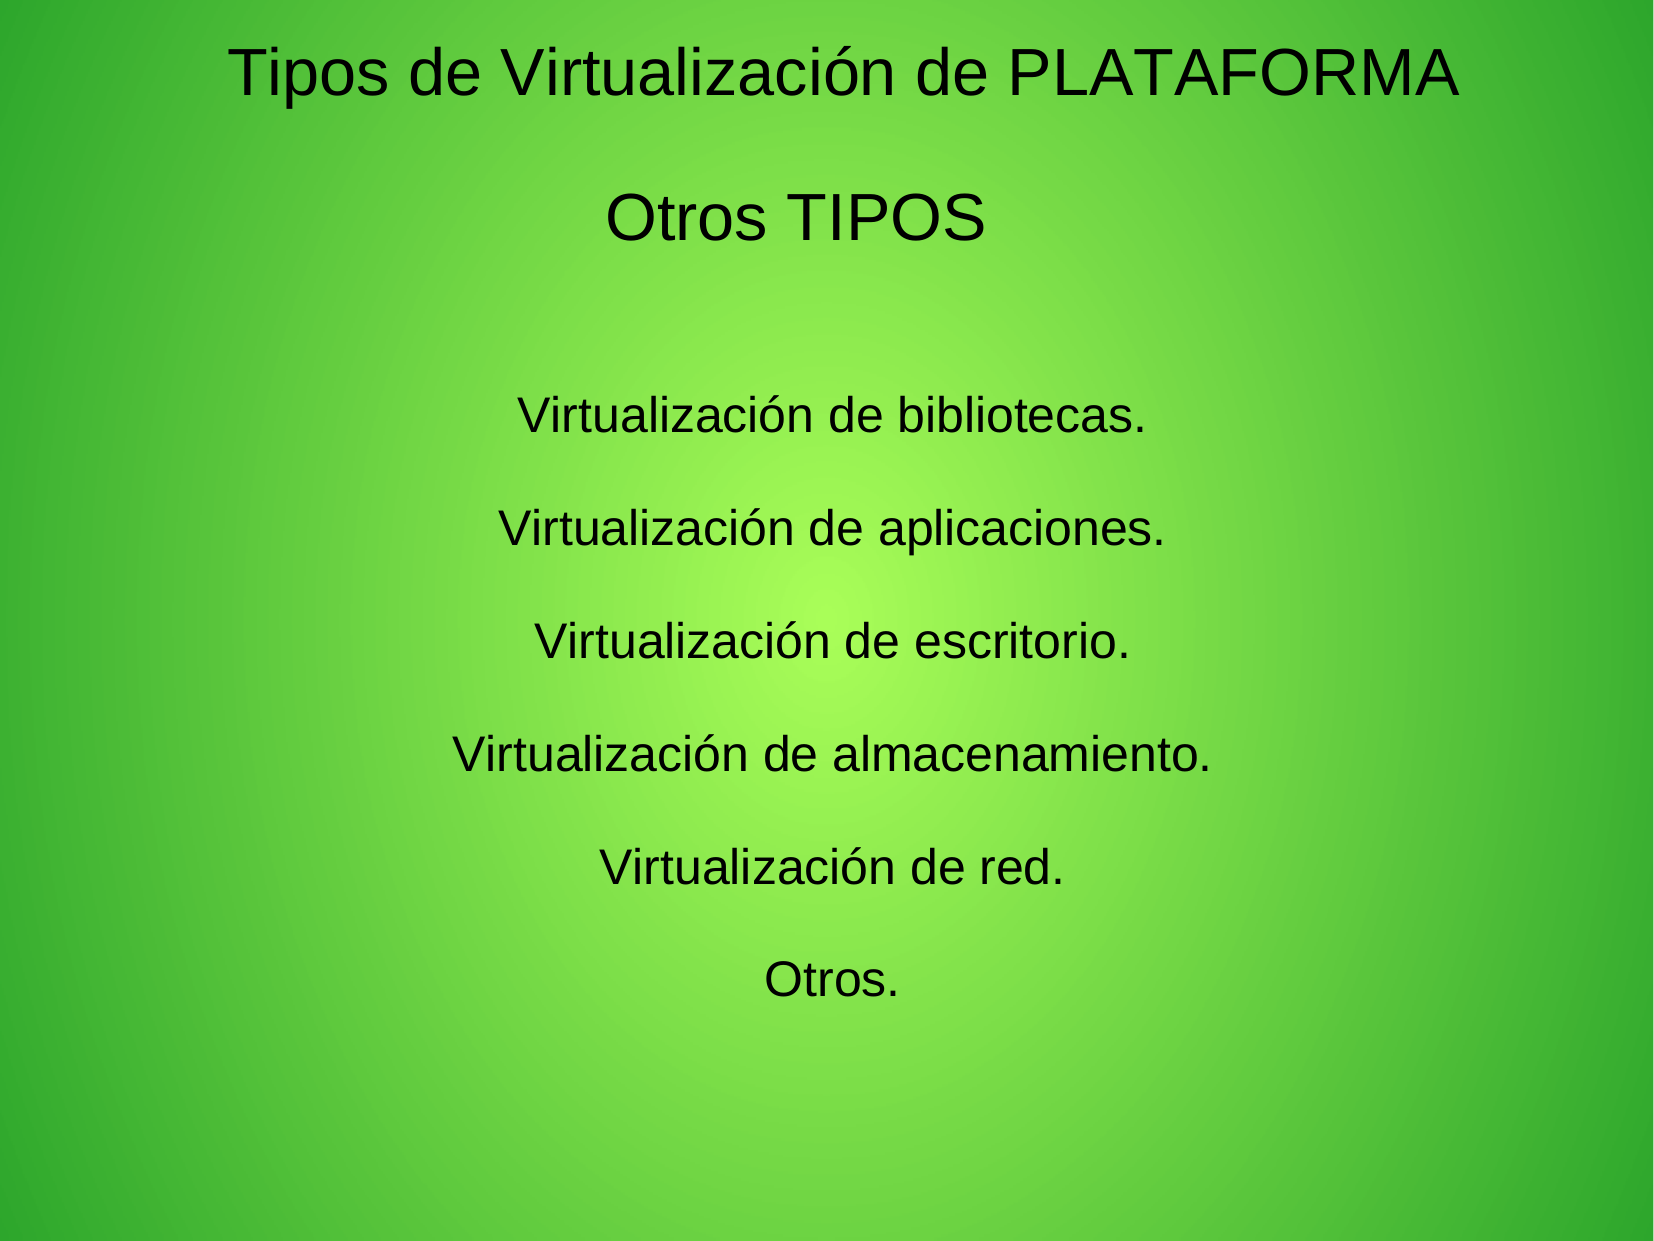

Tipos de Virtualización de PLATAFORMA
Otros TIPOS
Virtualización de bibliotecas.
Virtualización de aplicaciones.
Virtualización de escritorio.
Virtualización de almacenamiento.
Virtualización de red.
Otros.